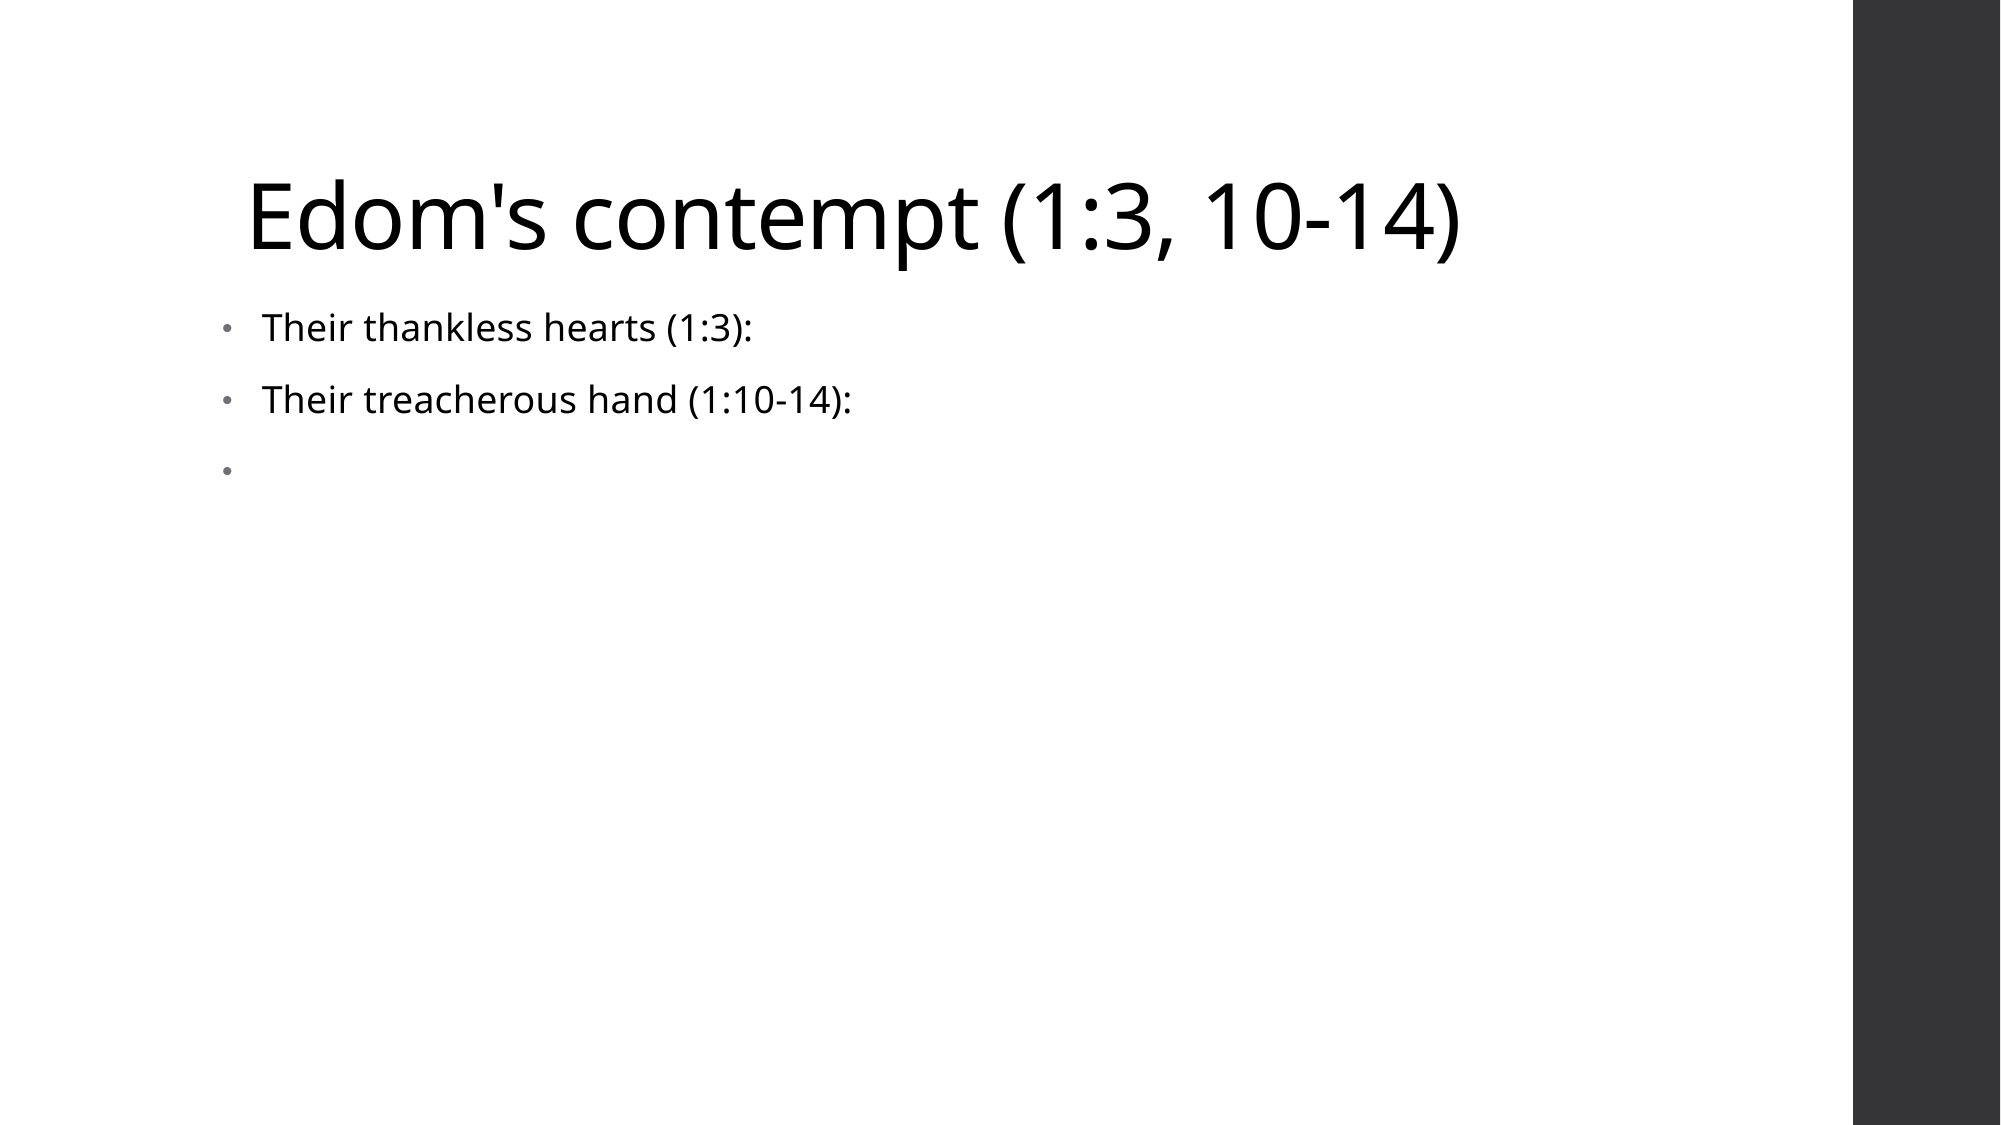

# Edom's contempt (1:3, 10-14)
 Their thankless hearts (1:3):
 Their treacherous hand (1:10-14):